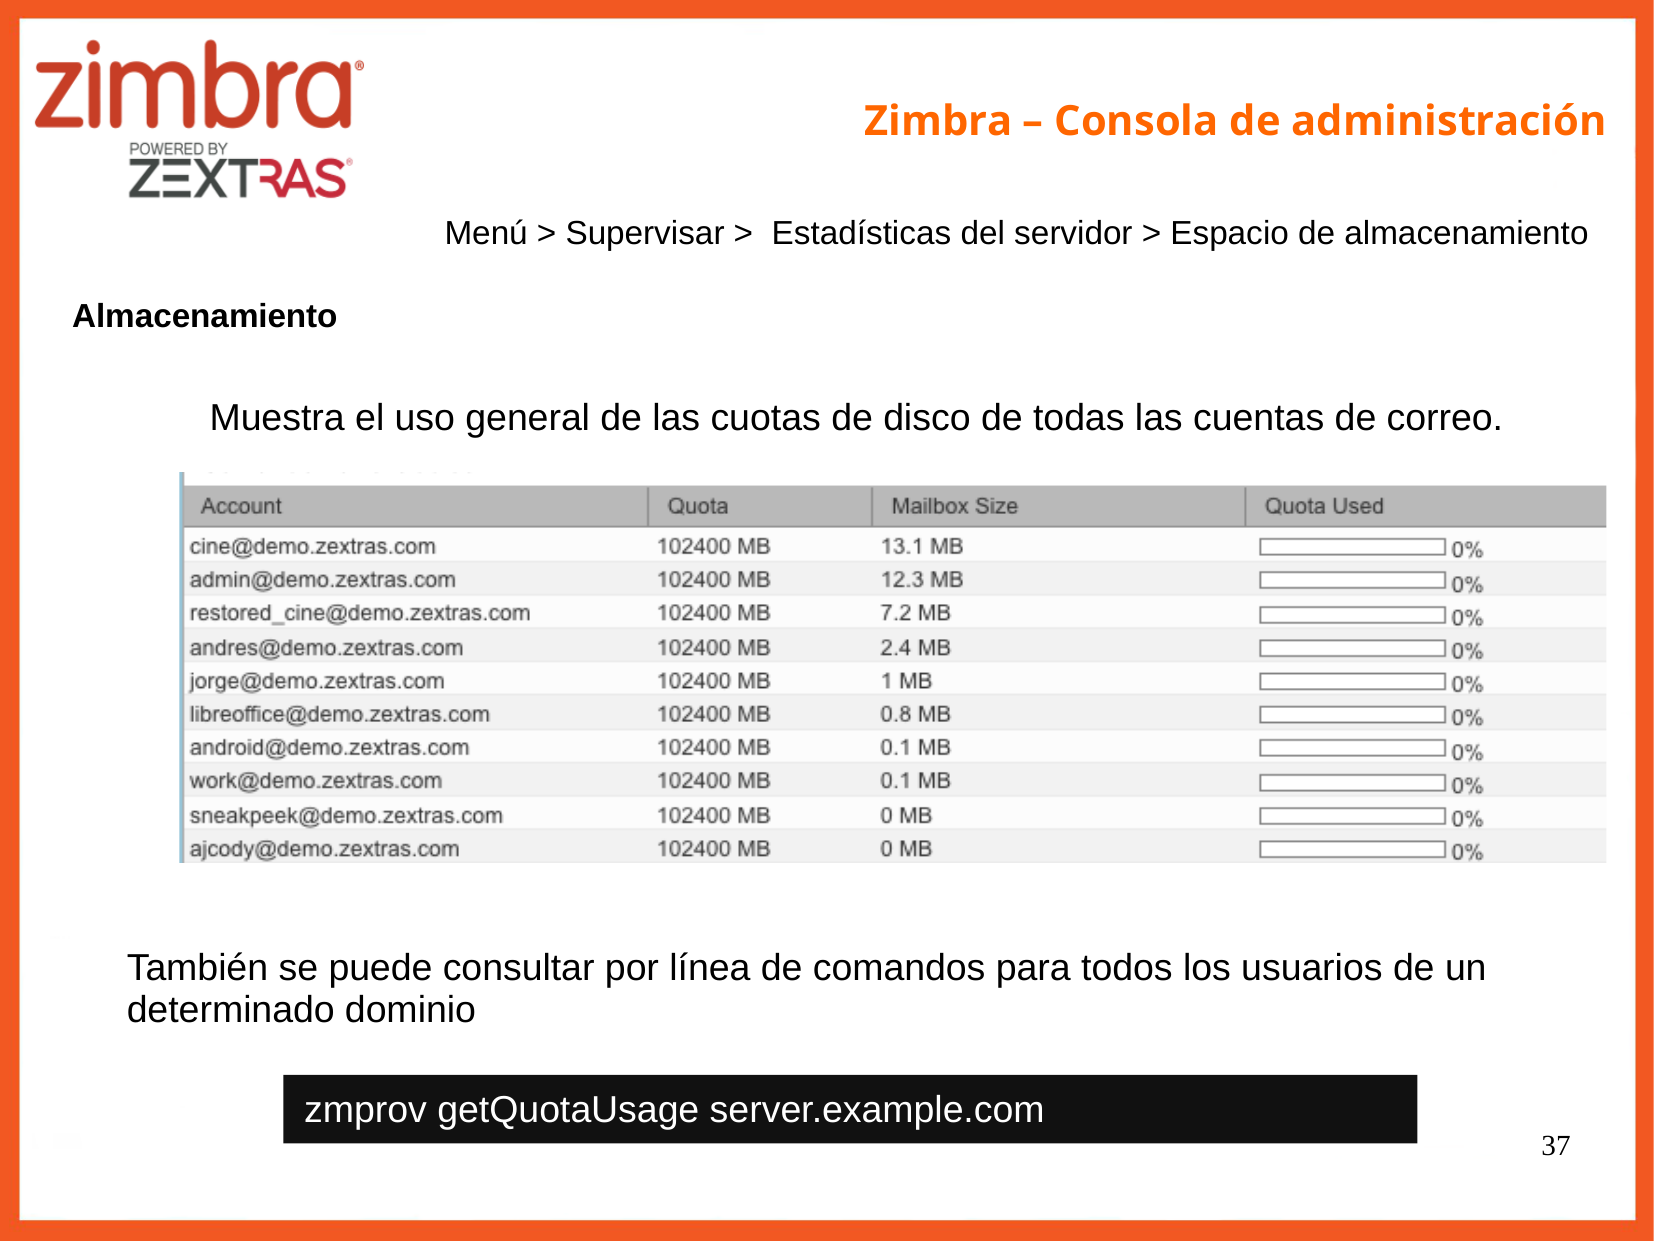

Zimbra – Consola de administración
Menú > Supervisar > Estadísticas del servidor > Espacio de almacenamiento
Almacenamiento
Muestra el uso general de las cuotas de disco de todas las cuentas de correo.
También se puede consultar por línea de comandos para todos los usuarios de un determinado dominio
zmprov getQuotaUsage server.example.com
37